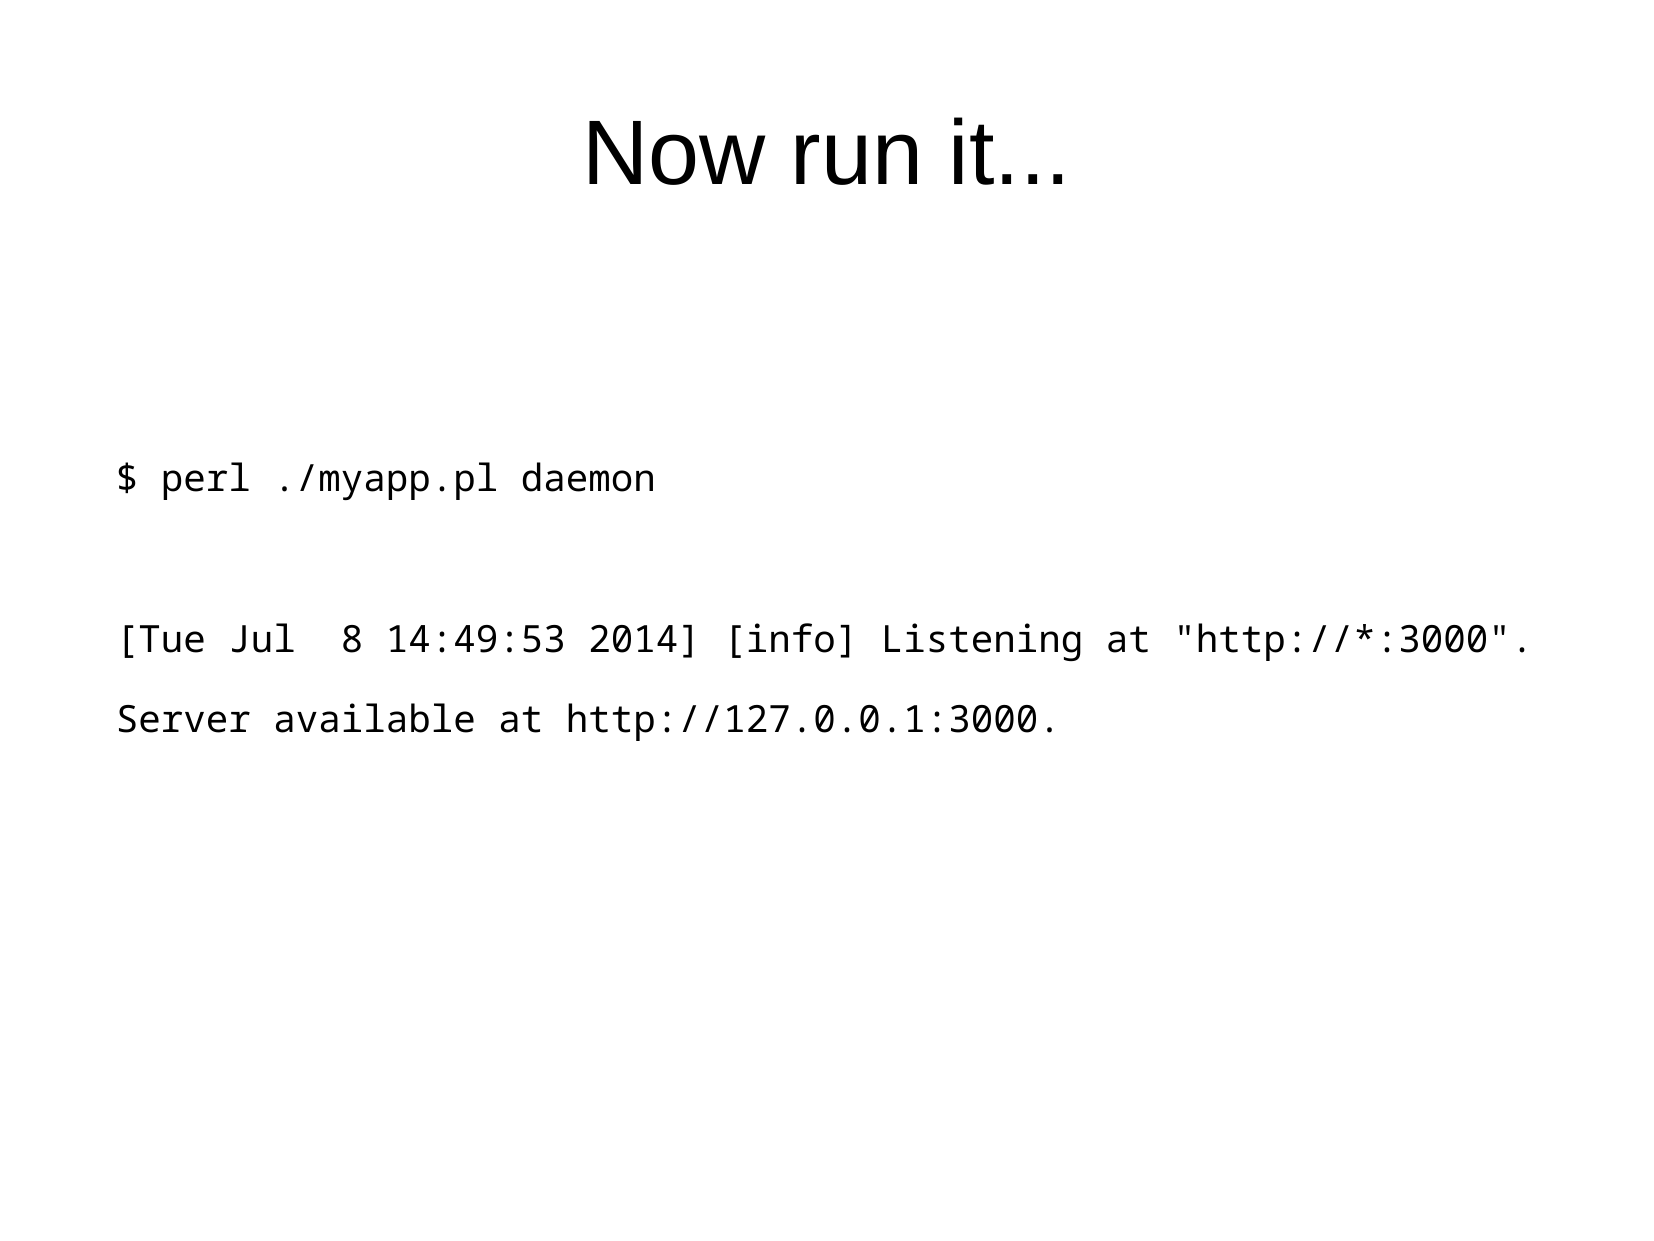

# Now run it...
$ perl ./myapp.pl daemon
[Tue Jul 8 14:49:53 2014] [info] Listening at "http://*:3000".
Server available at http://127.0.0.1:3000.